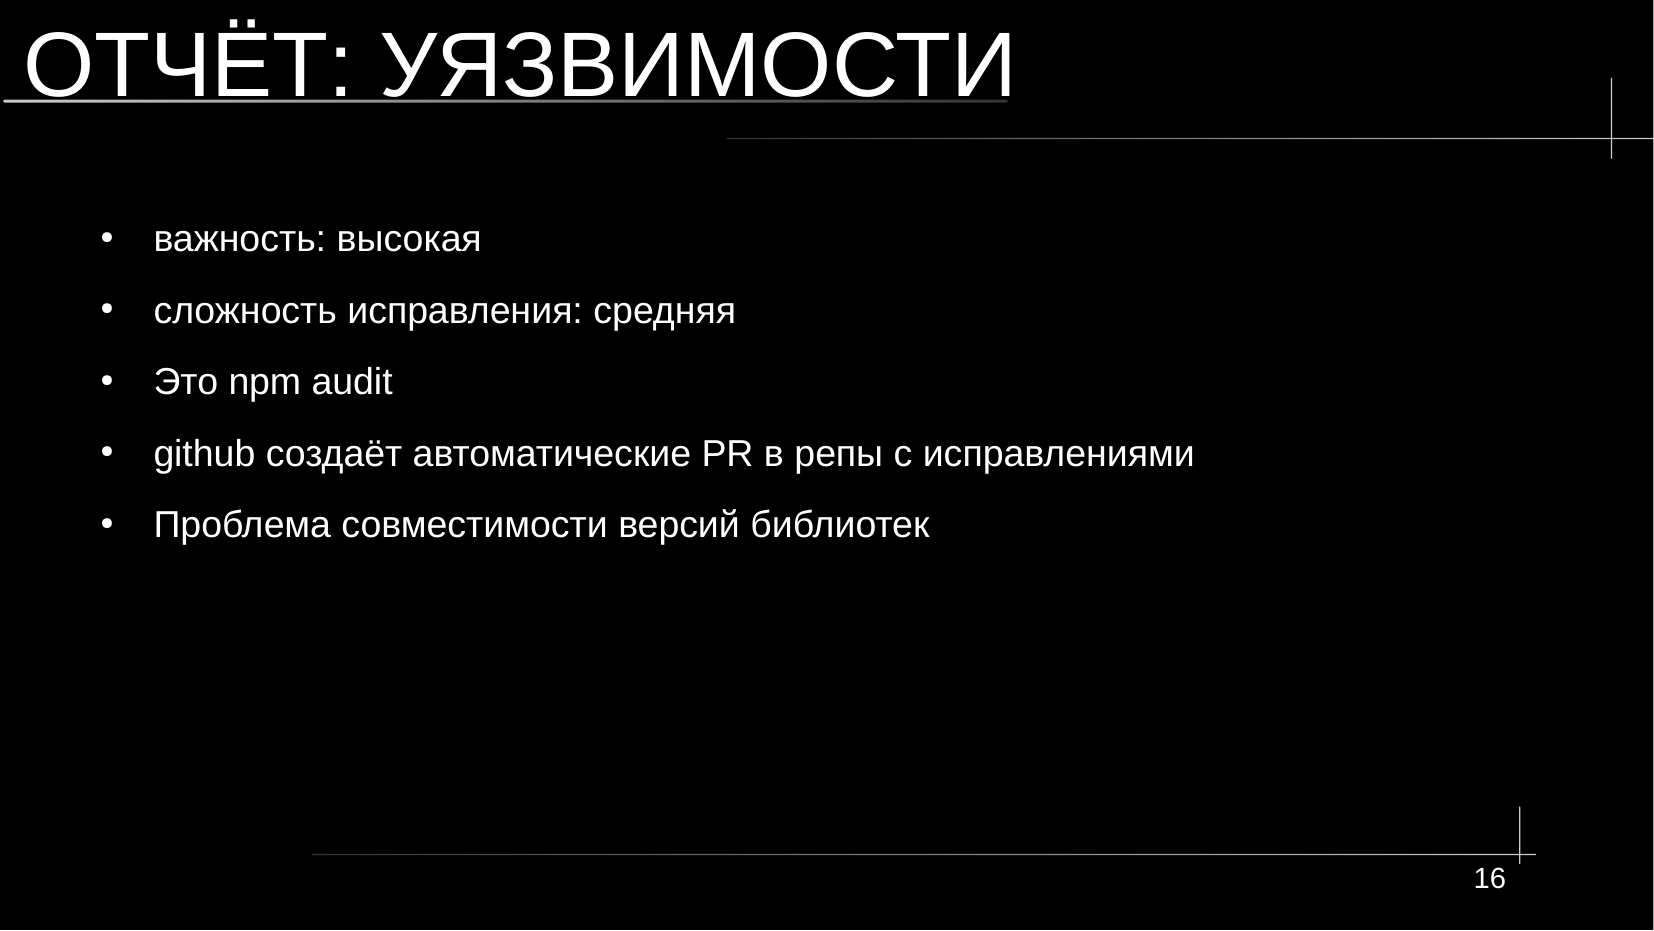

# ОТЧЁТ: УЯЗВИМОСТИ
важность: высокая
сложность исправления: средняя
Это npm audit
github создаёт автоматические PR в репы с исправлениями
Проблема совместимости версий библиотек
16